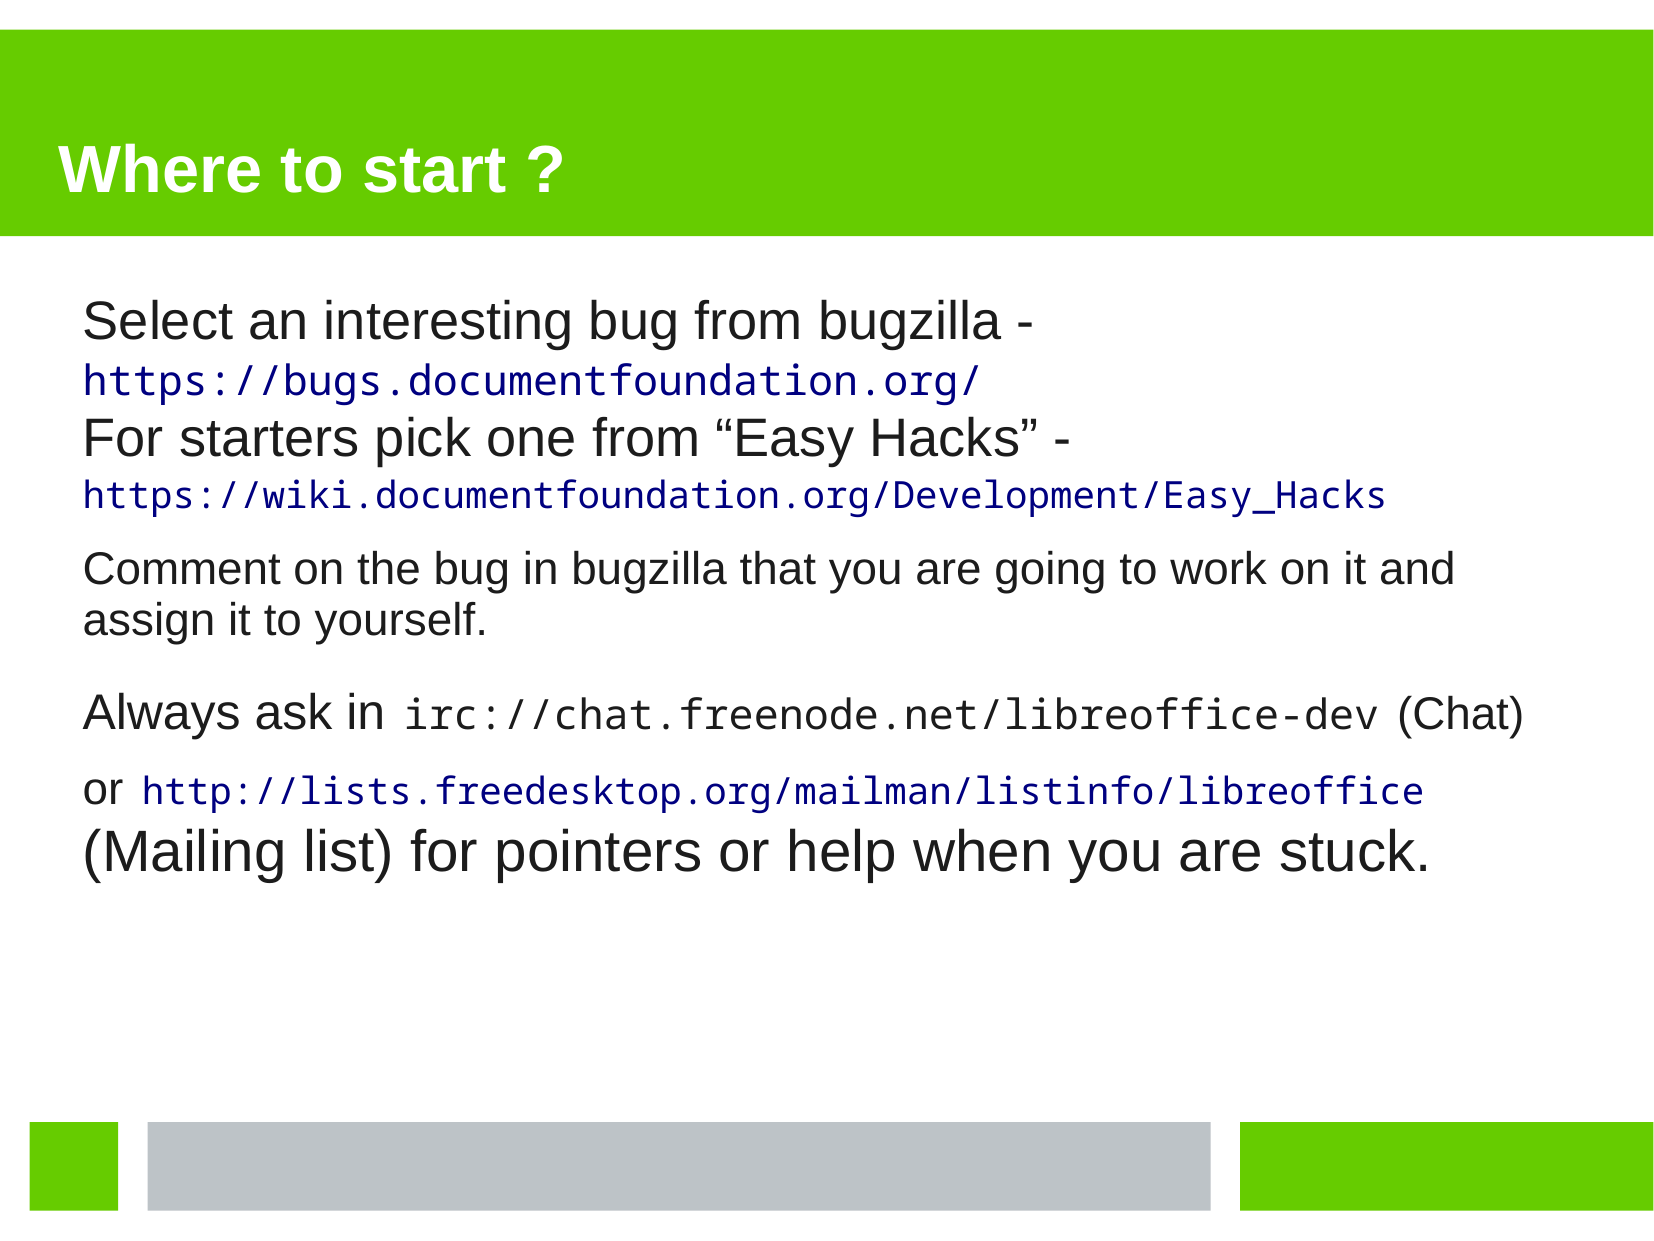

# Where to start ?
Select an interesting bug from bugzilla - https://bugs.documentfoundation.org/
For starters pick one from “Easy Hacks” - https://wiki.documentfoundation.org/Development/Easy_Hacks
Comment on the bug in bugzilla that you are going to work on it and assign it to yourself.
Always ask in irc://chat.freenode.net/libreoffice-dev (Chat) or http://lists.freedesktop.org/mailman/listinfo/libreoffice (Mailing list) for pointers or help when you are stuck.